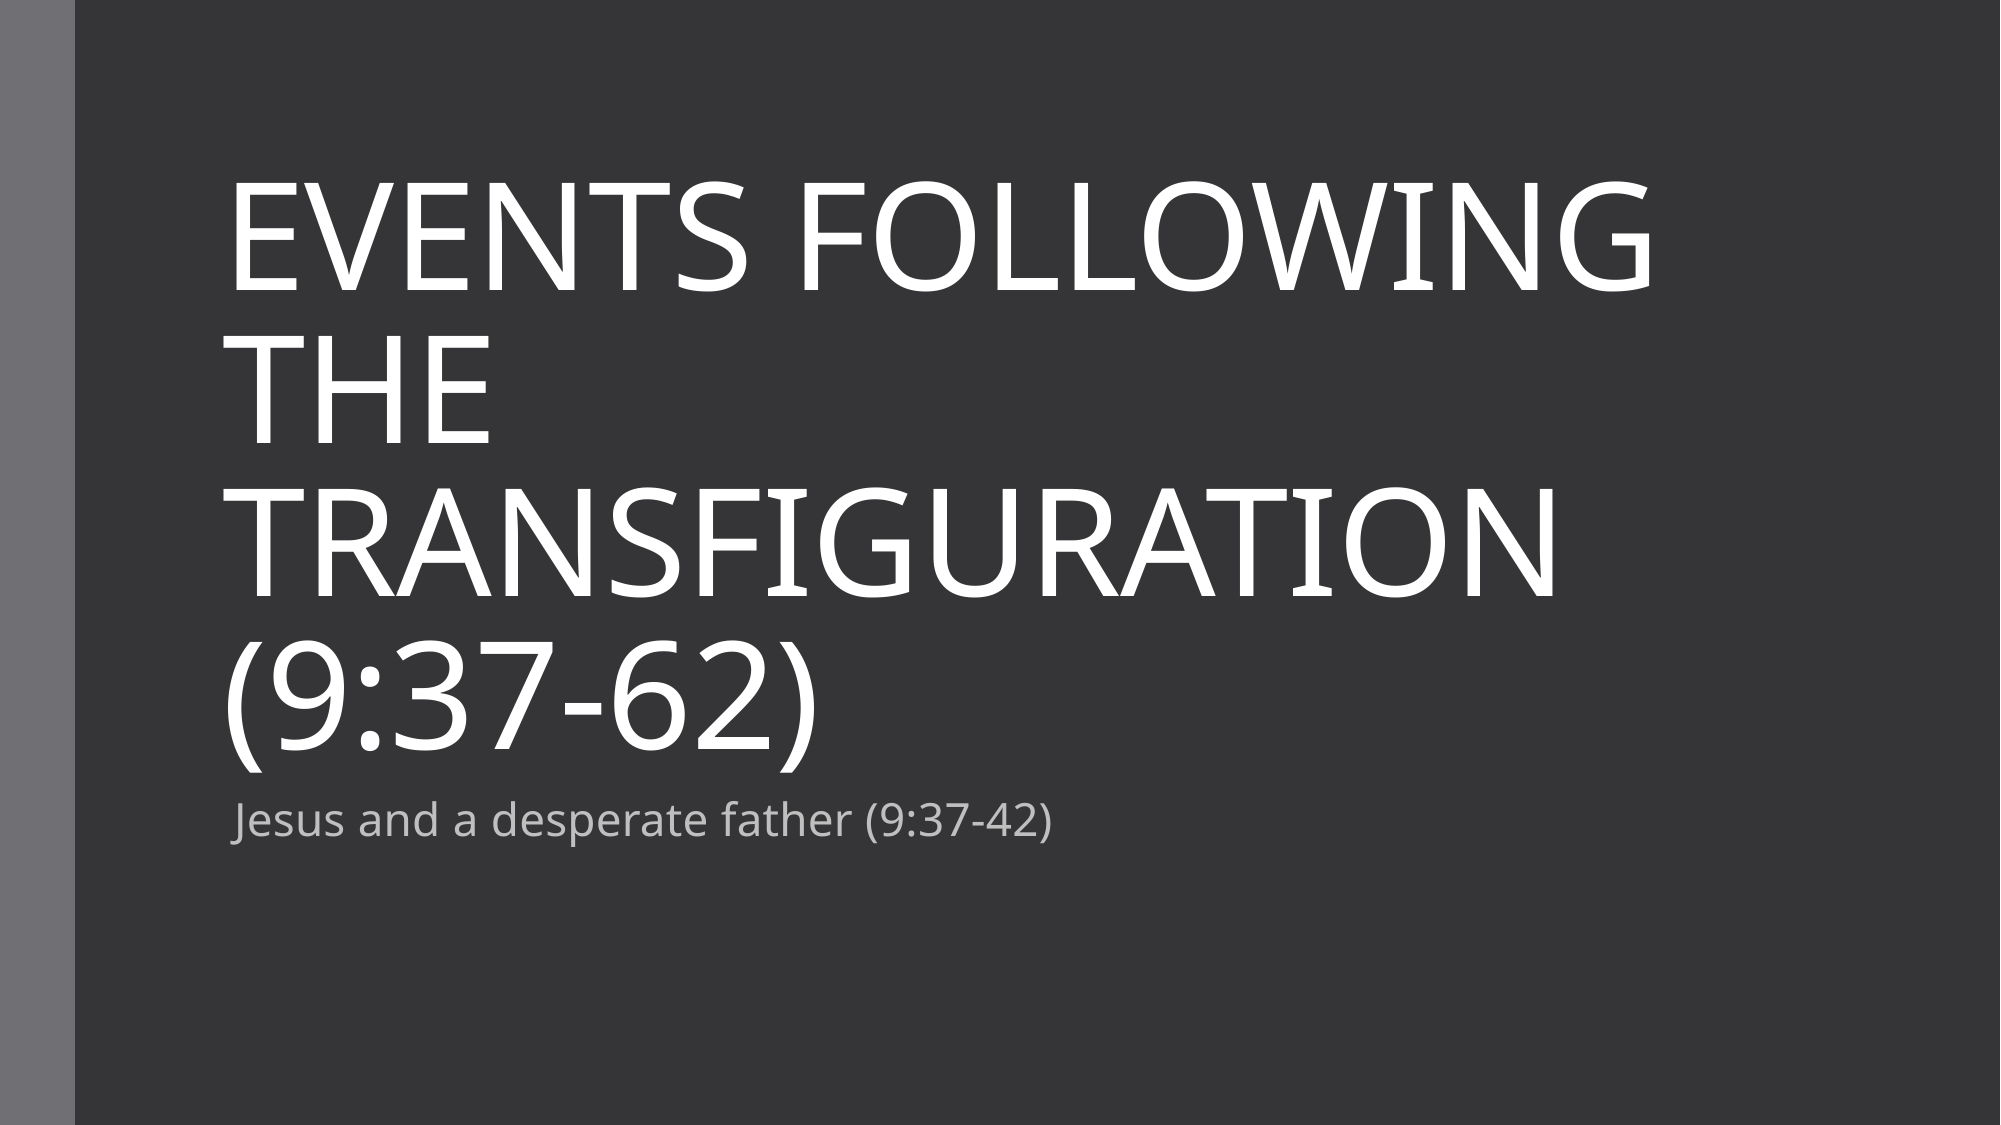

# EVENTS FOLLOWING THE TRANSFIGURATION (9:37-62)
 Jesus and a desperate father (9:37-42)